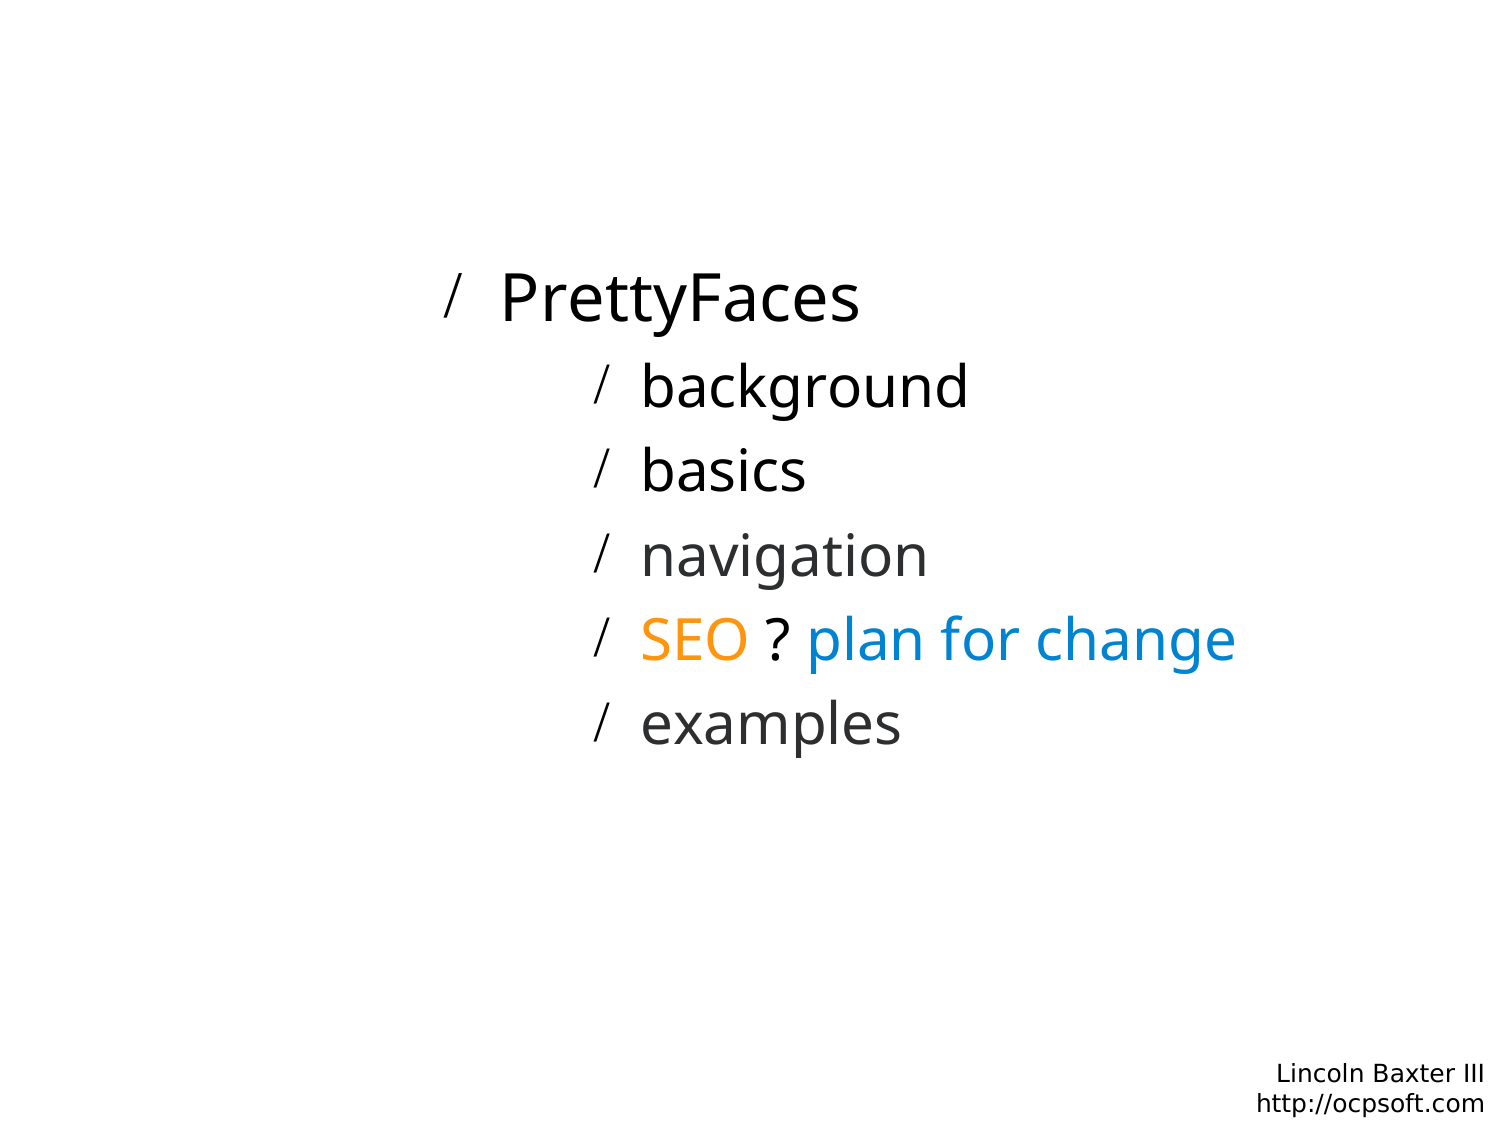

# PrettyFaces
background
basics
navigation
SEO ? plan for change
examples